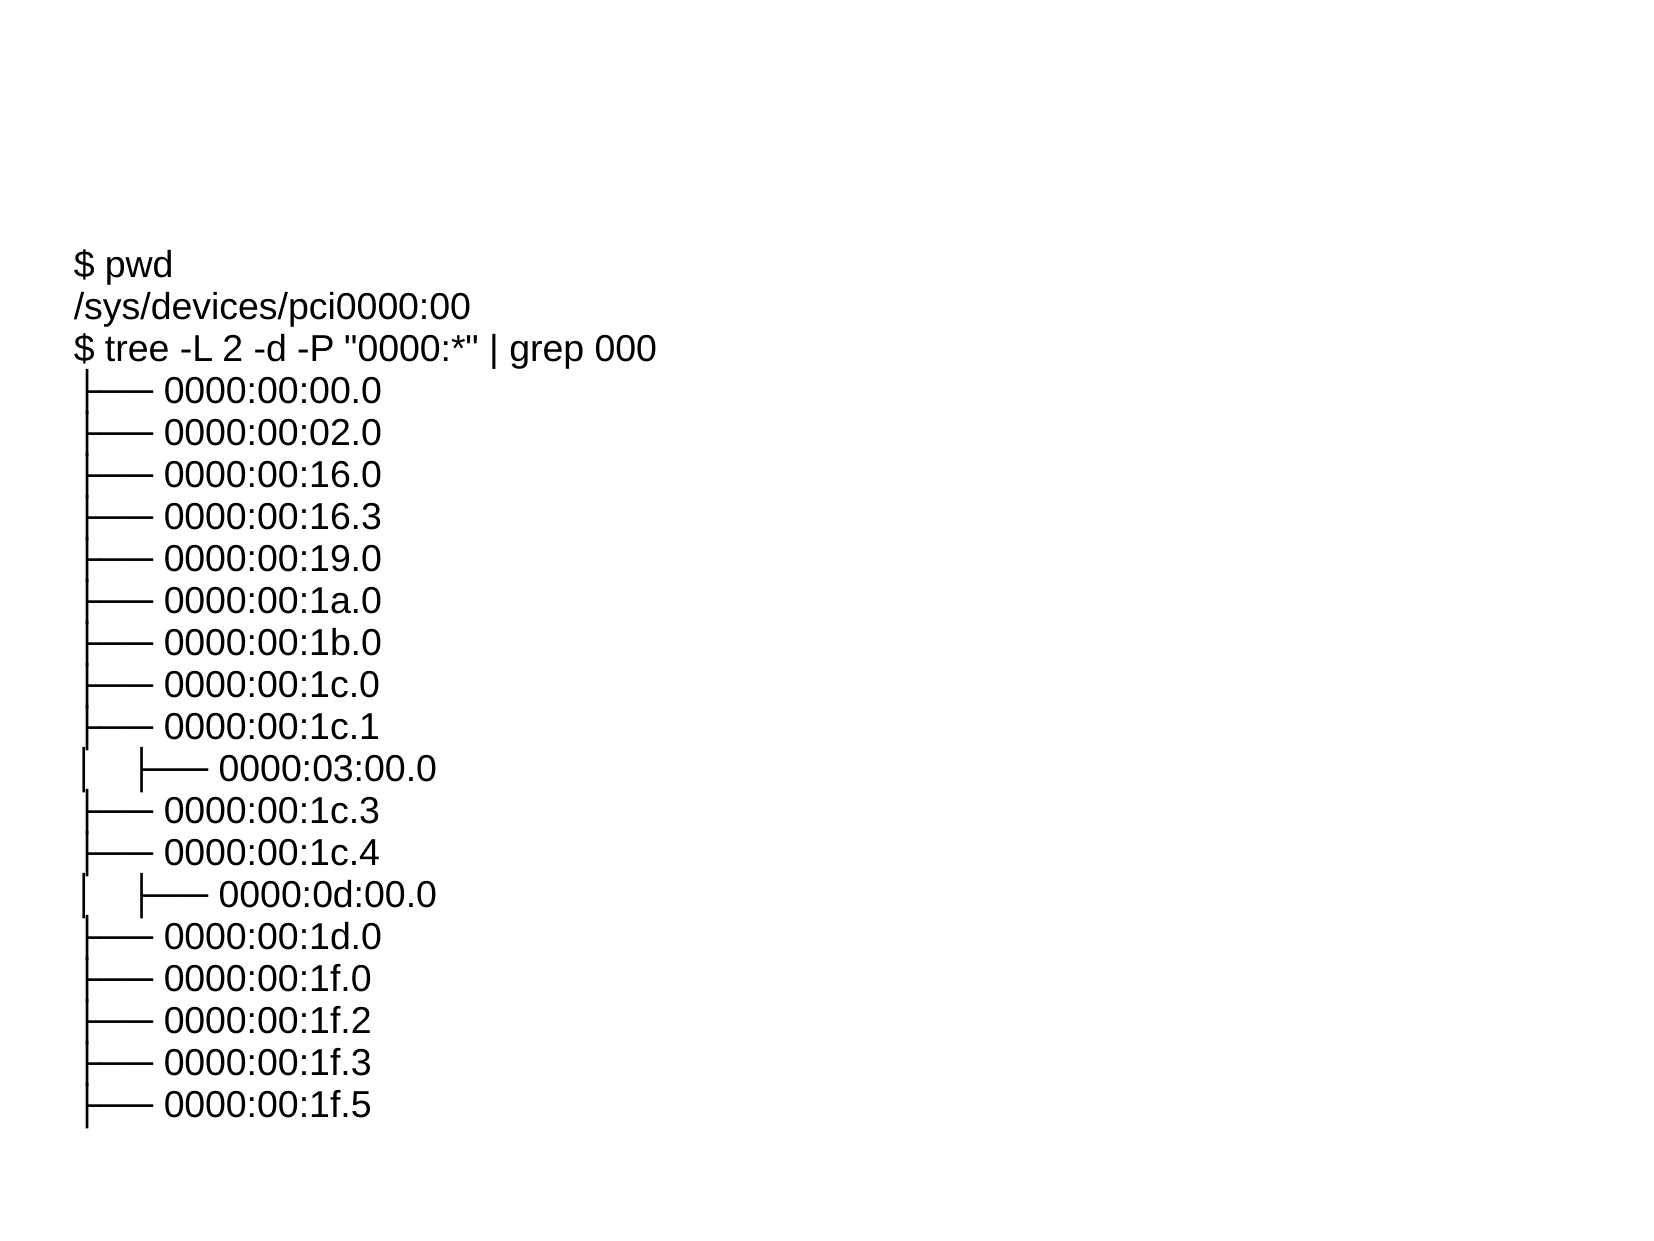

#
$ pwd
/sys/devices/pci0000:00
$ tree -L 2 -d -P "0000:*" | grep 000
├── 0000:00:00.0
├── 0000:00:02.0
├── 0000:00:16.0
├── 0000:00:16.3
├── 0000:00:19.0
├── 0000:00:1a.0
├── 0000:00:1b.0
├── 0000:00:1c.0
├── 0000:00:1c.1
│   ├── 0000:03:00.0
├── 0000:00:1c.3
├── 0000:00:1c.4
│   ├── 0000:0d:00.0
├── 0000:00:1d.0
├── 0000:00:1f.0
├── 0000:00:1f.2
├── 0000:00:1f.3
├── 0000:00:1f.5